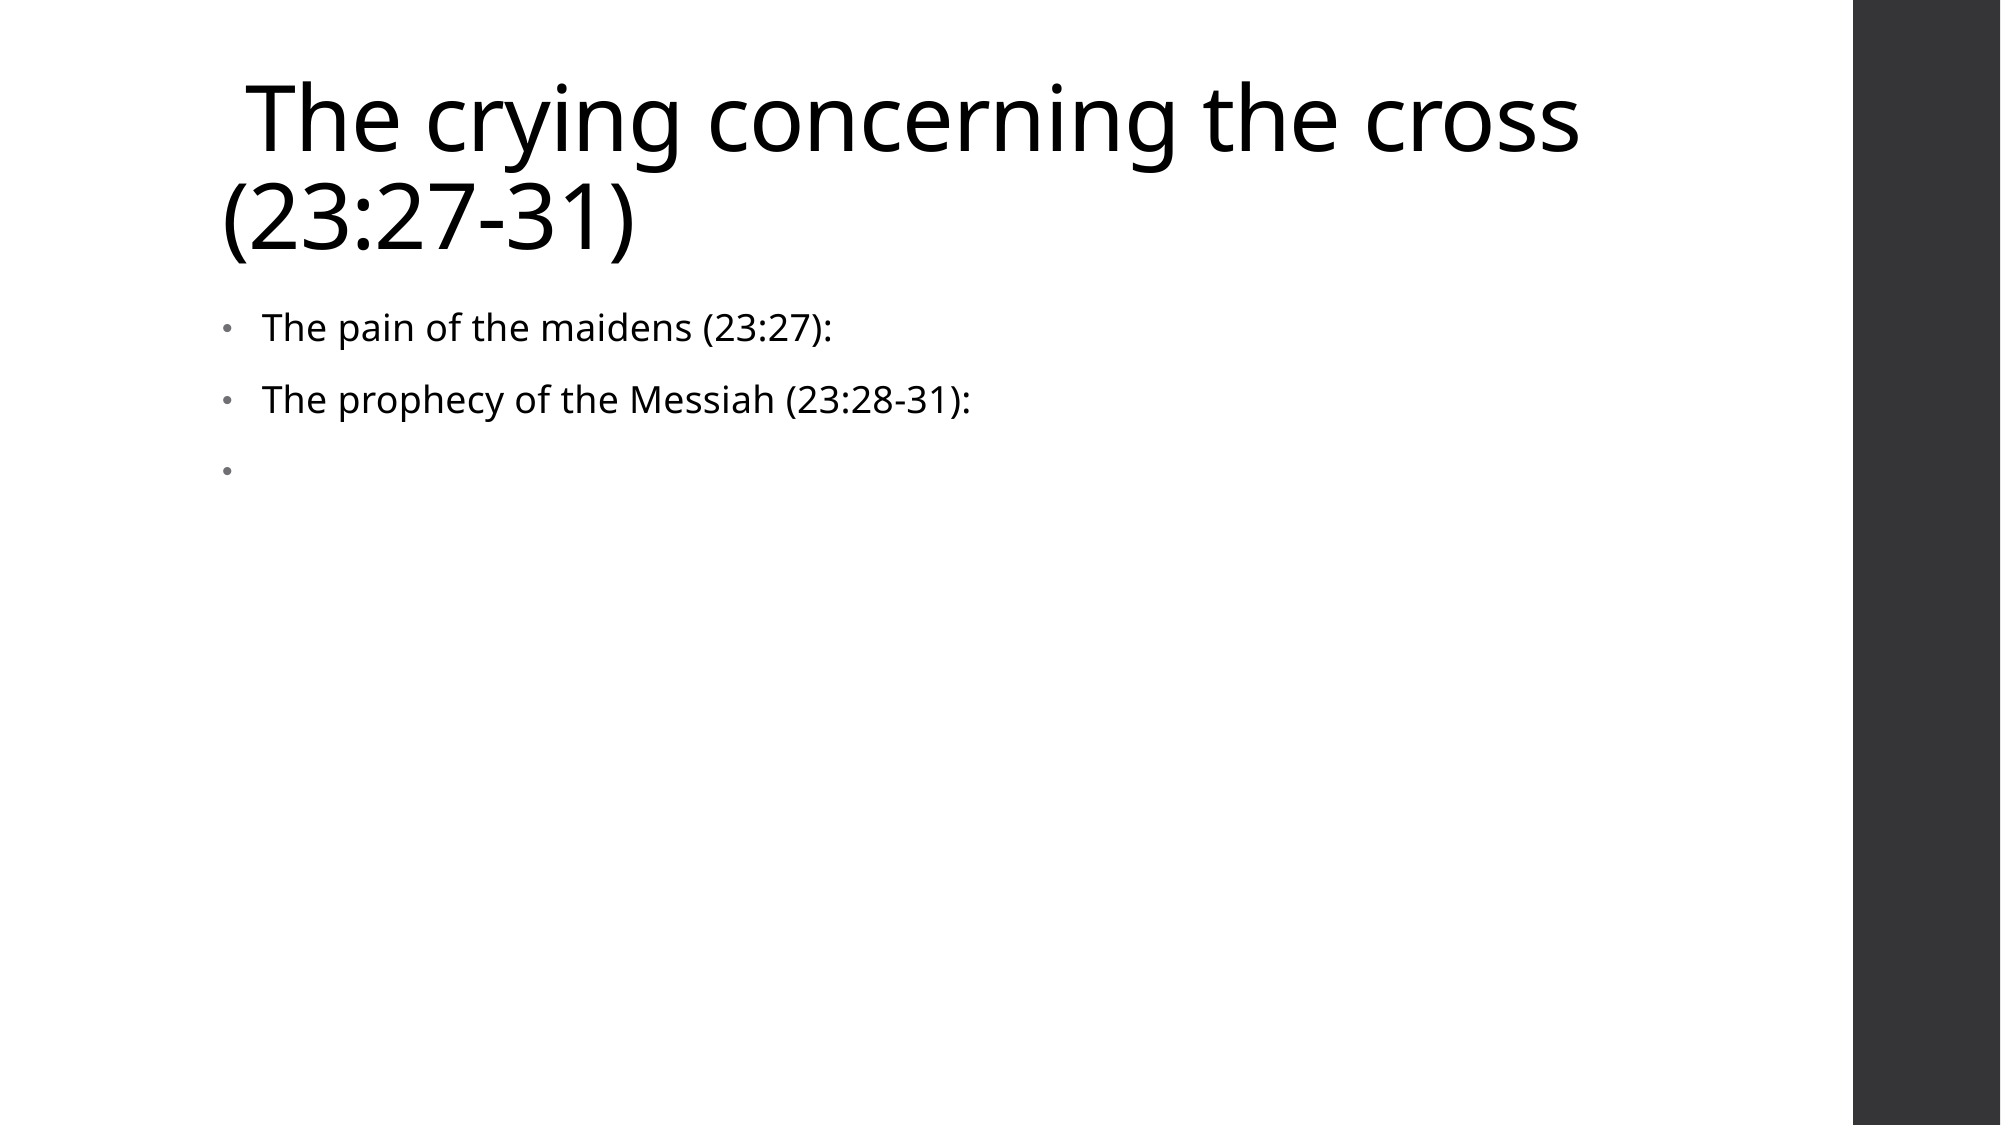

# The crying concerning the cross (23:27-31)
 The pain of the maidens (23:27):
 The prophecy of the Messiah (23:28-31):